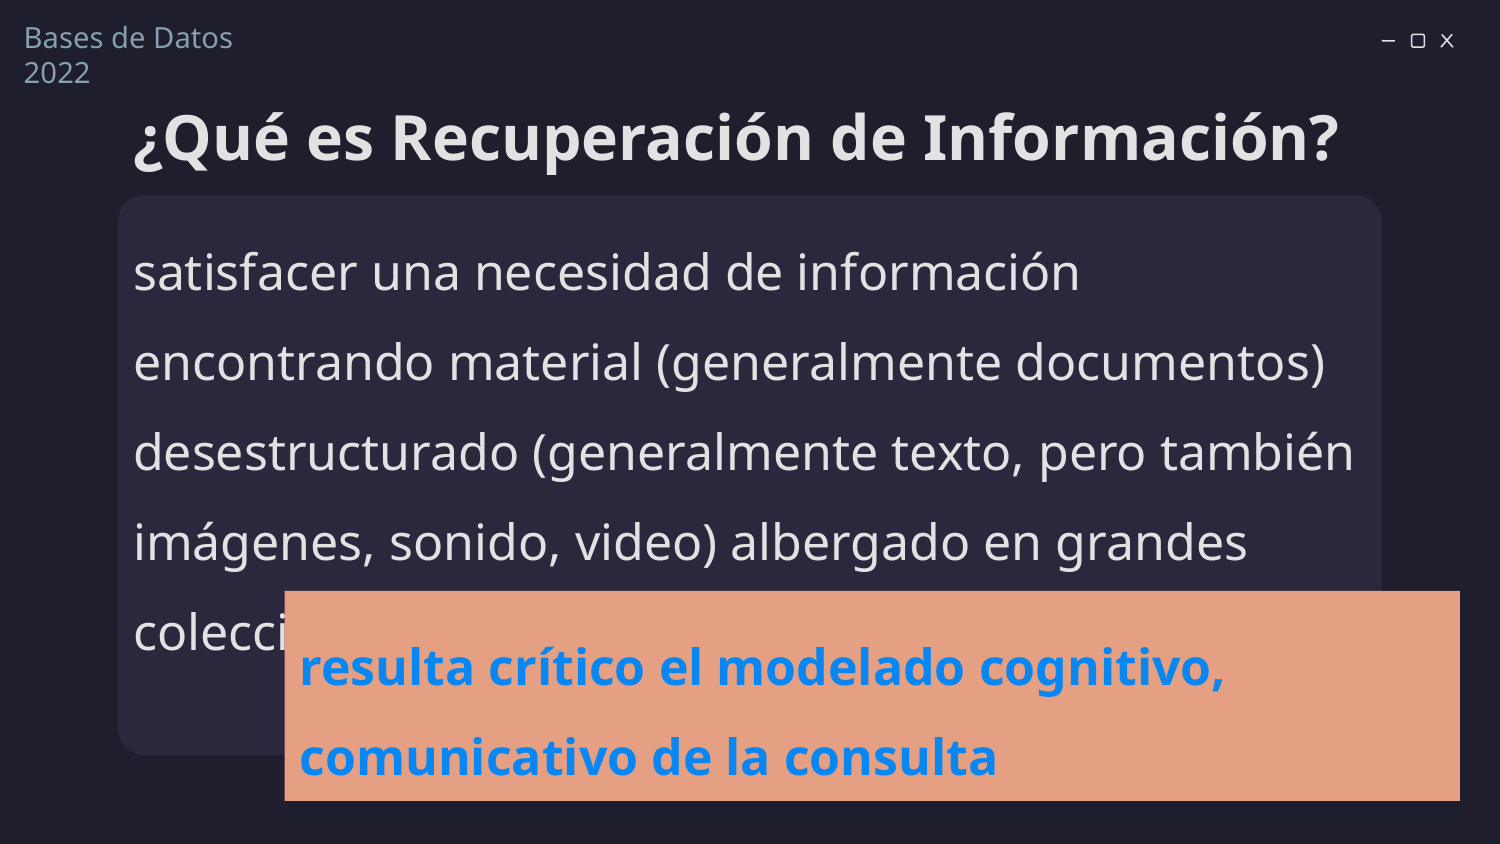

# ¿Qué es Recuperación de Información?
satisfacer una necesidad de información encontrando material (generalmente documentos) desestructurado (generalmente texto, pero también imágenes, sonido, video) albergado en grandes colecciones
resulta crítico el modelado cognitivo, comunicativo de la consulta